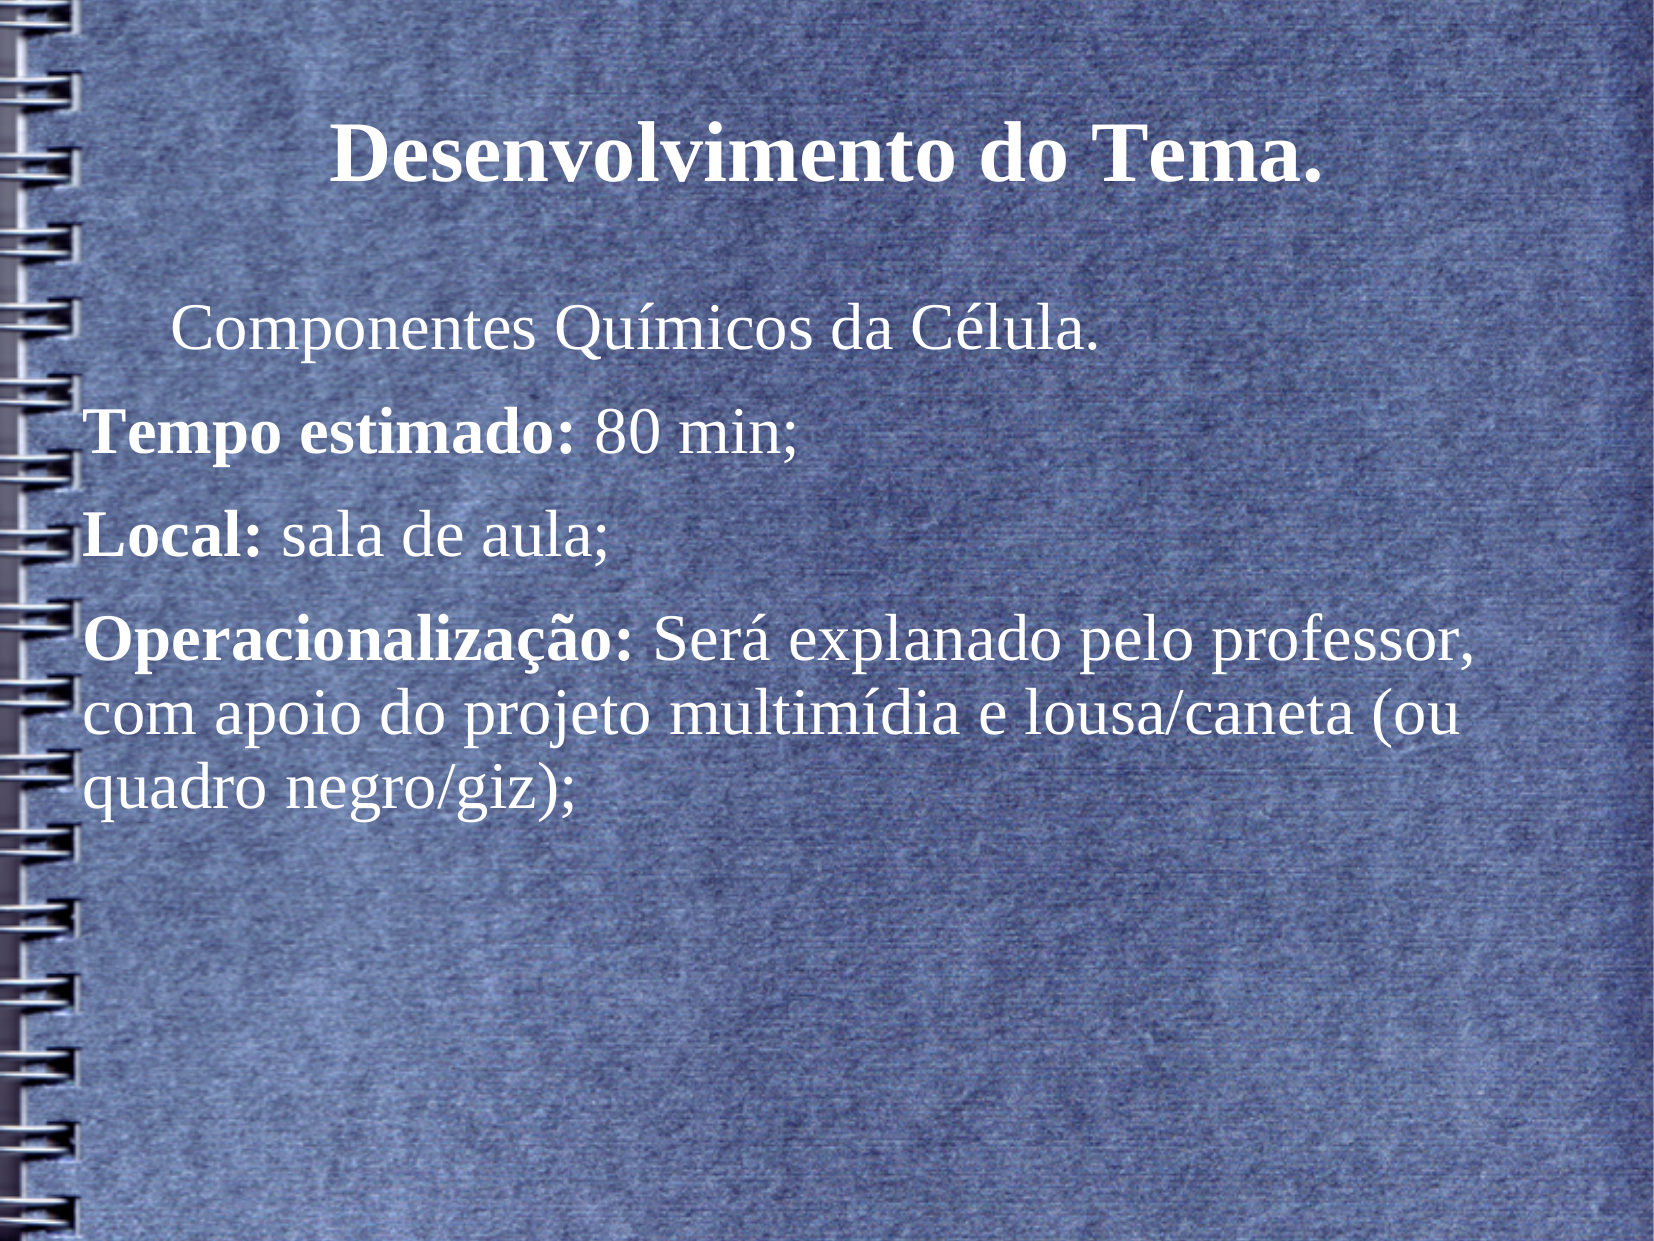

# Desenvolvimento do Tema.
 Componentes Químicos da Célula.
Tempo estimado: 80 min;
Local: sala de aula;
Operacionalização: Será explanado pelo professor, com apoio do projeto multimídia e lousa/caneta (ou quadro negro/giz);